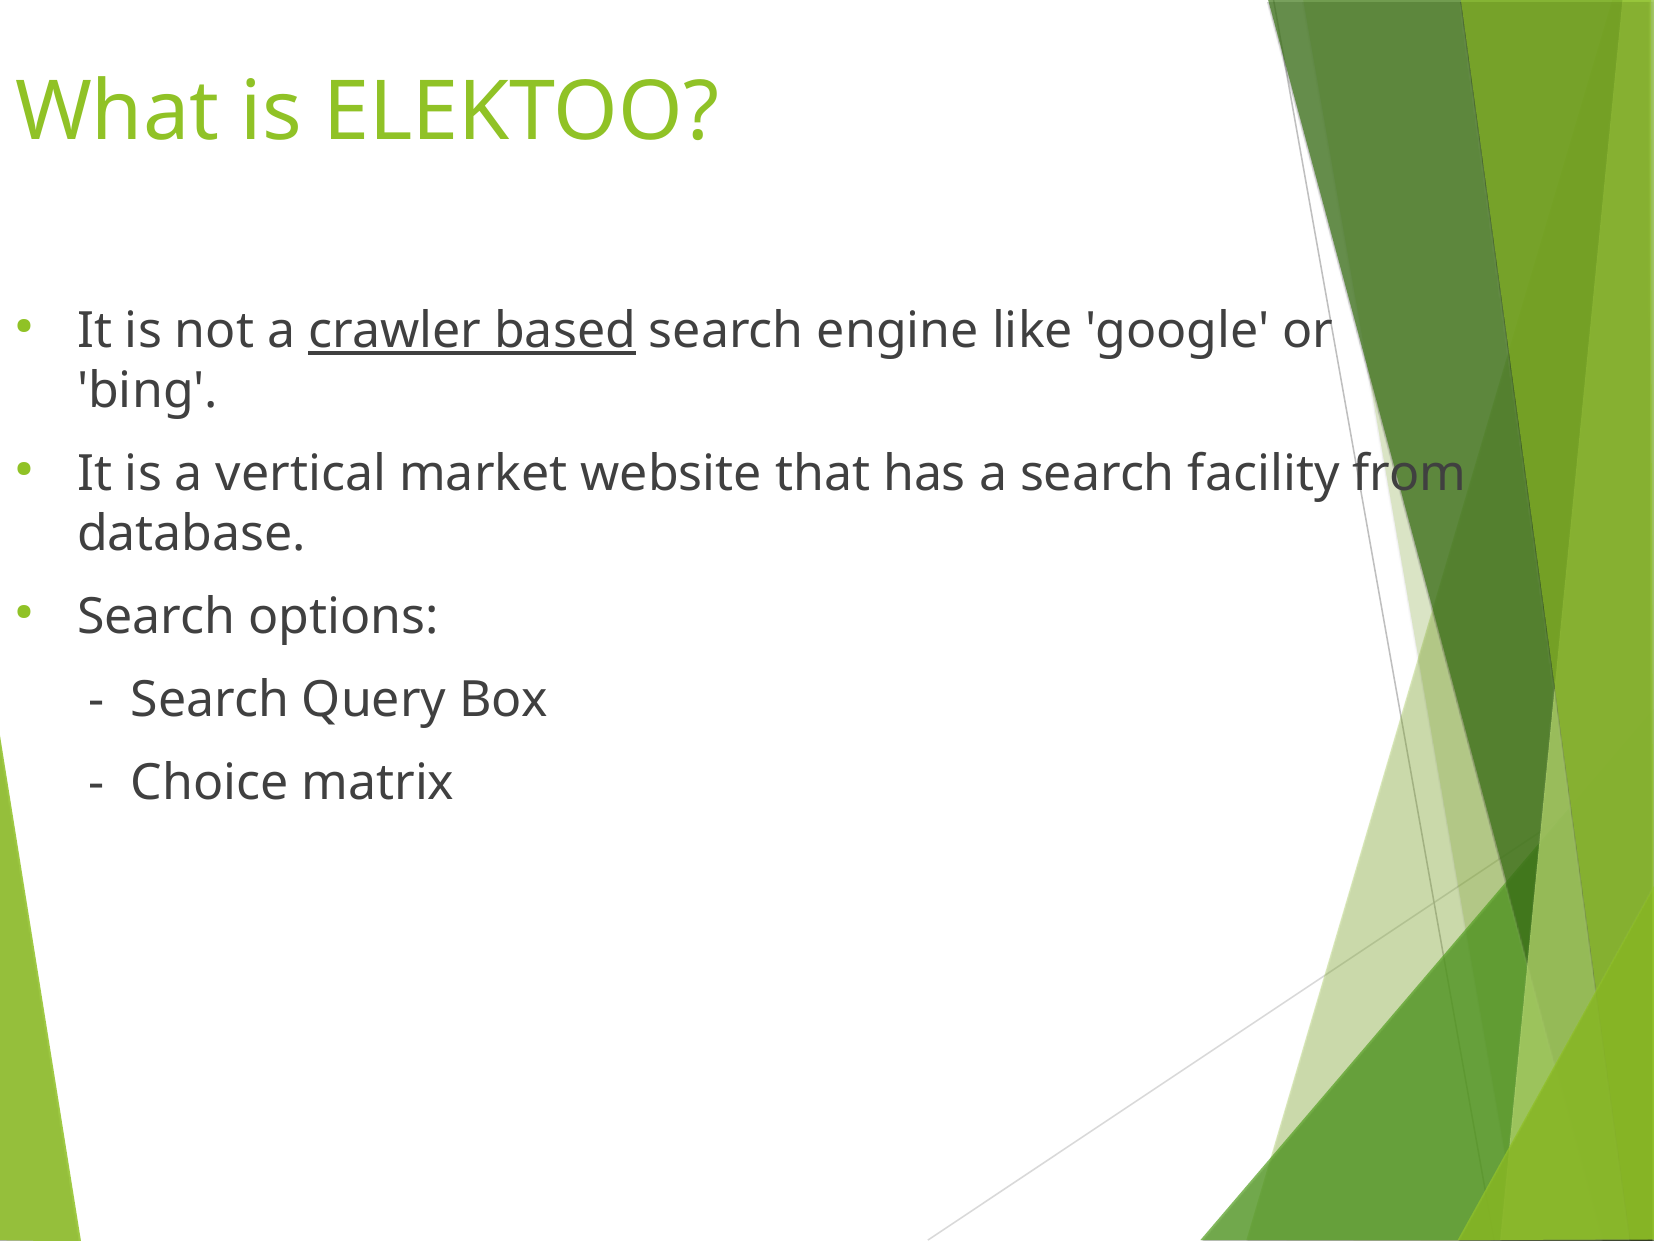

# What is ELEKTOO?
It is not a crawler based search engine like 'google' or 'bing'.
It is a vertical market website that has a search facility from database.
Search options:
	- Search Query Box
	- Choice matrix